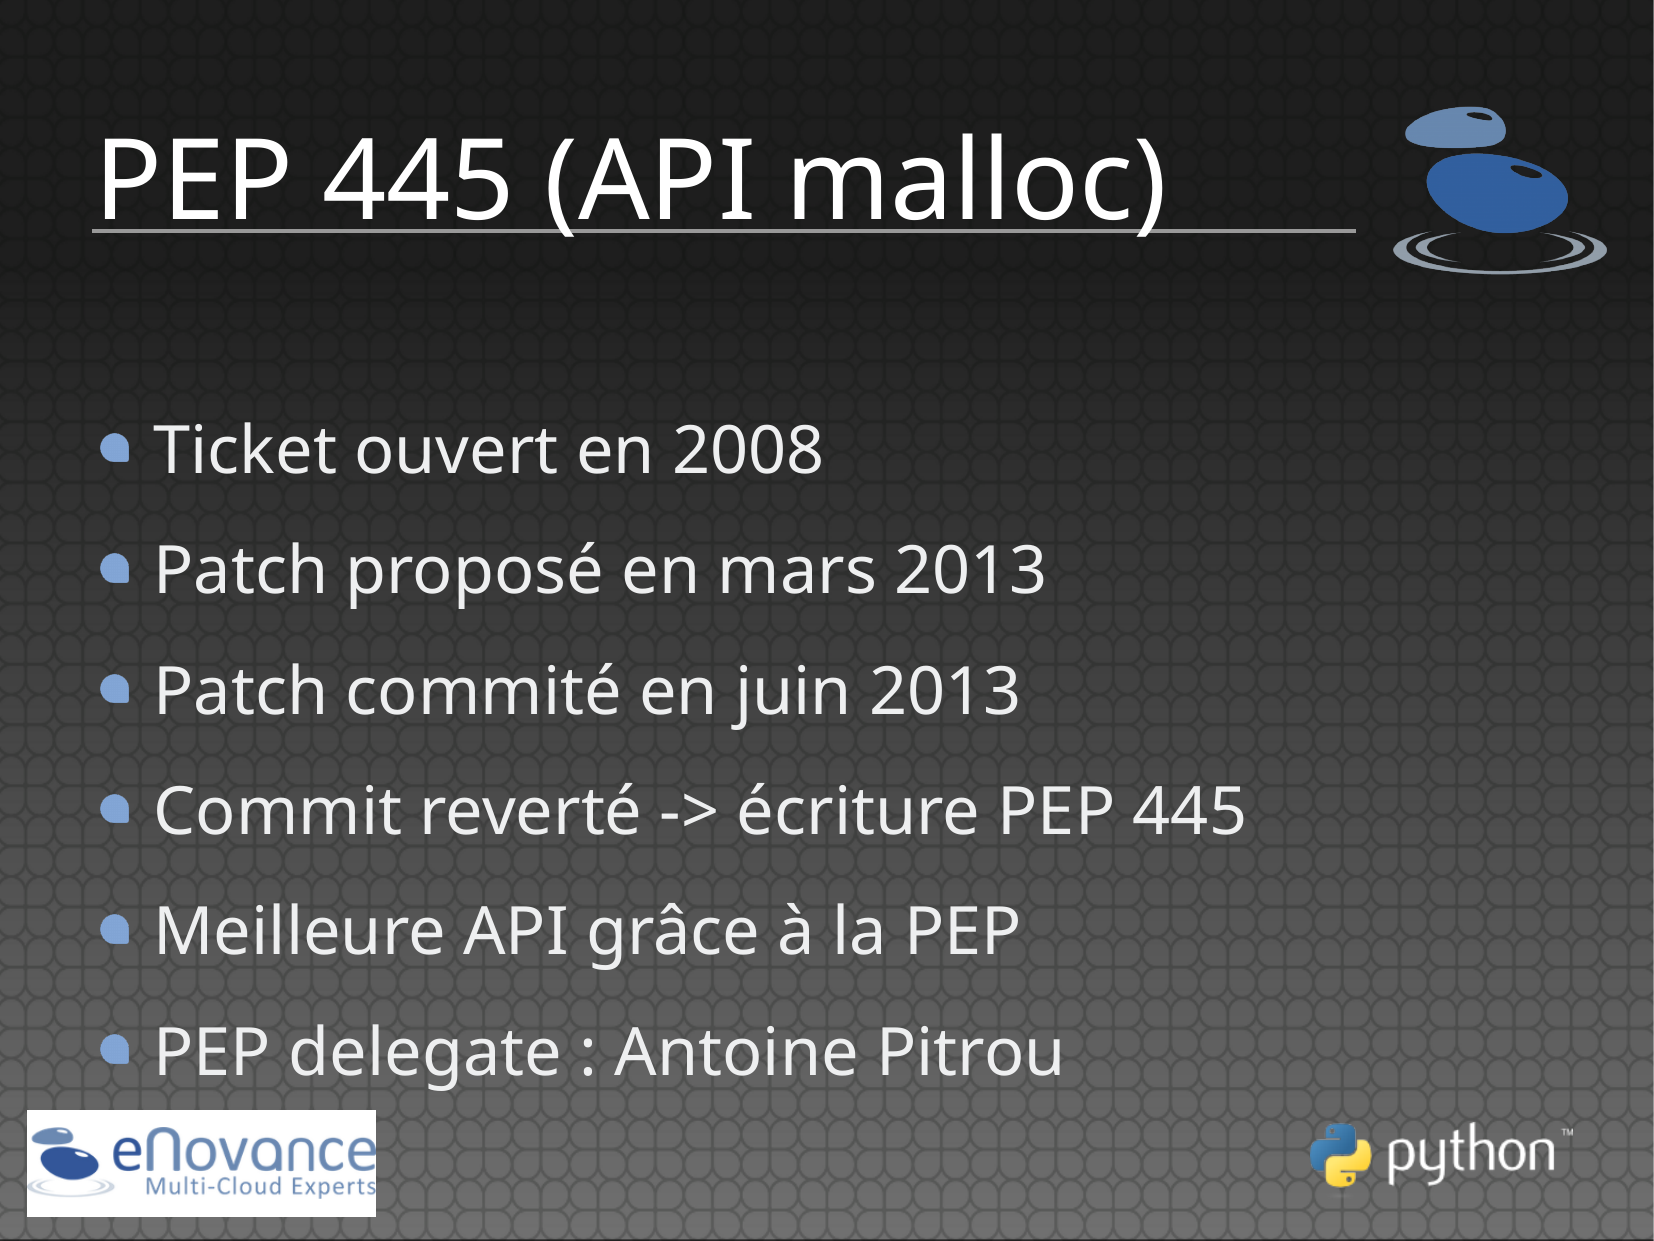

PEP 445 (API malloc)
# Ticket ouvert en 2008
Patch proposé en mars 2013
Patch commité en juin 2013
Commit reverté -> écriture PEP 445
Meilleure API grâce à la PEP
PEP delegate : Antoine Pitrou